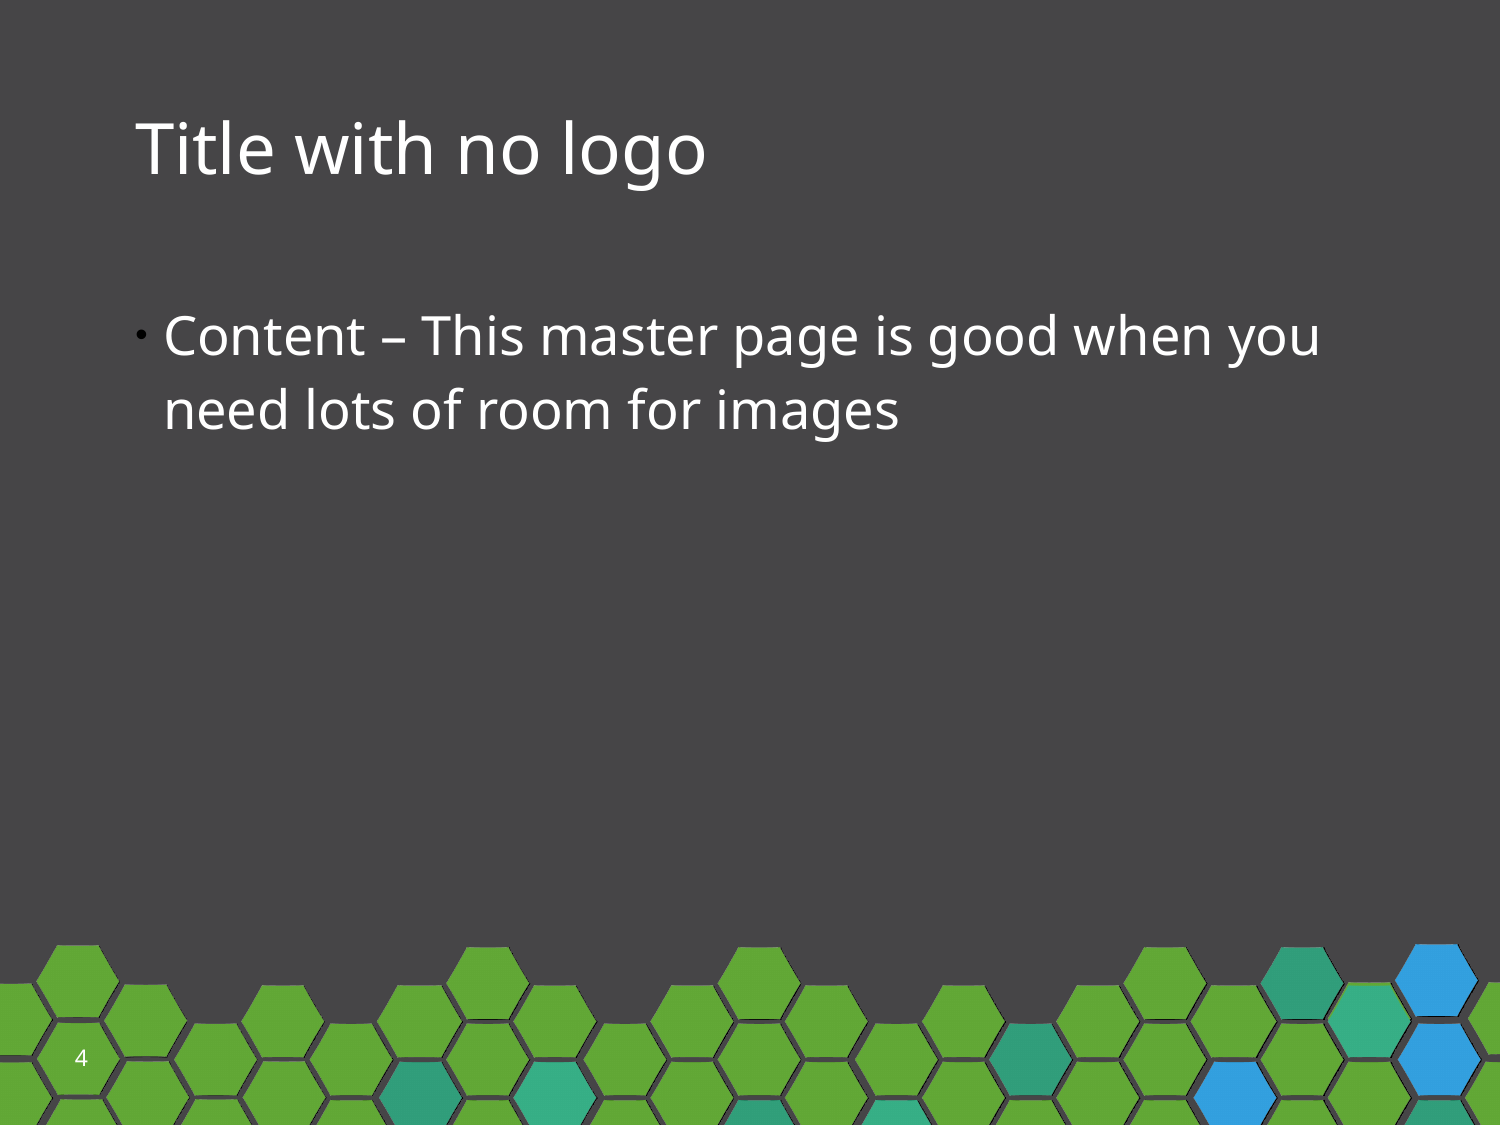

# Title with no logo
Content – This master page is good when you need lots of room for images